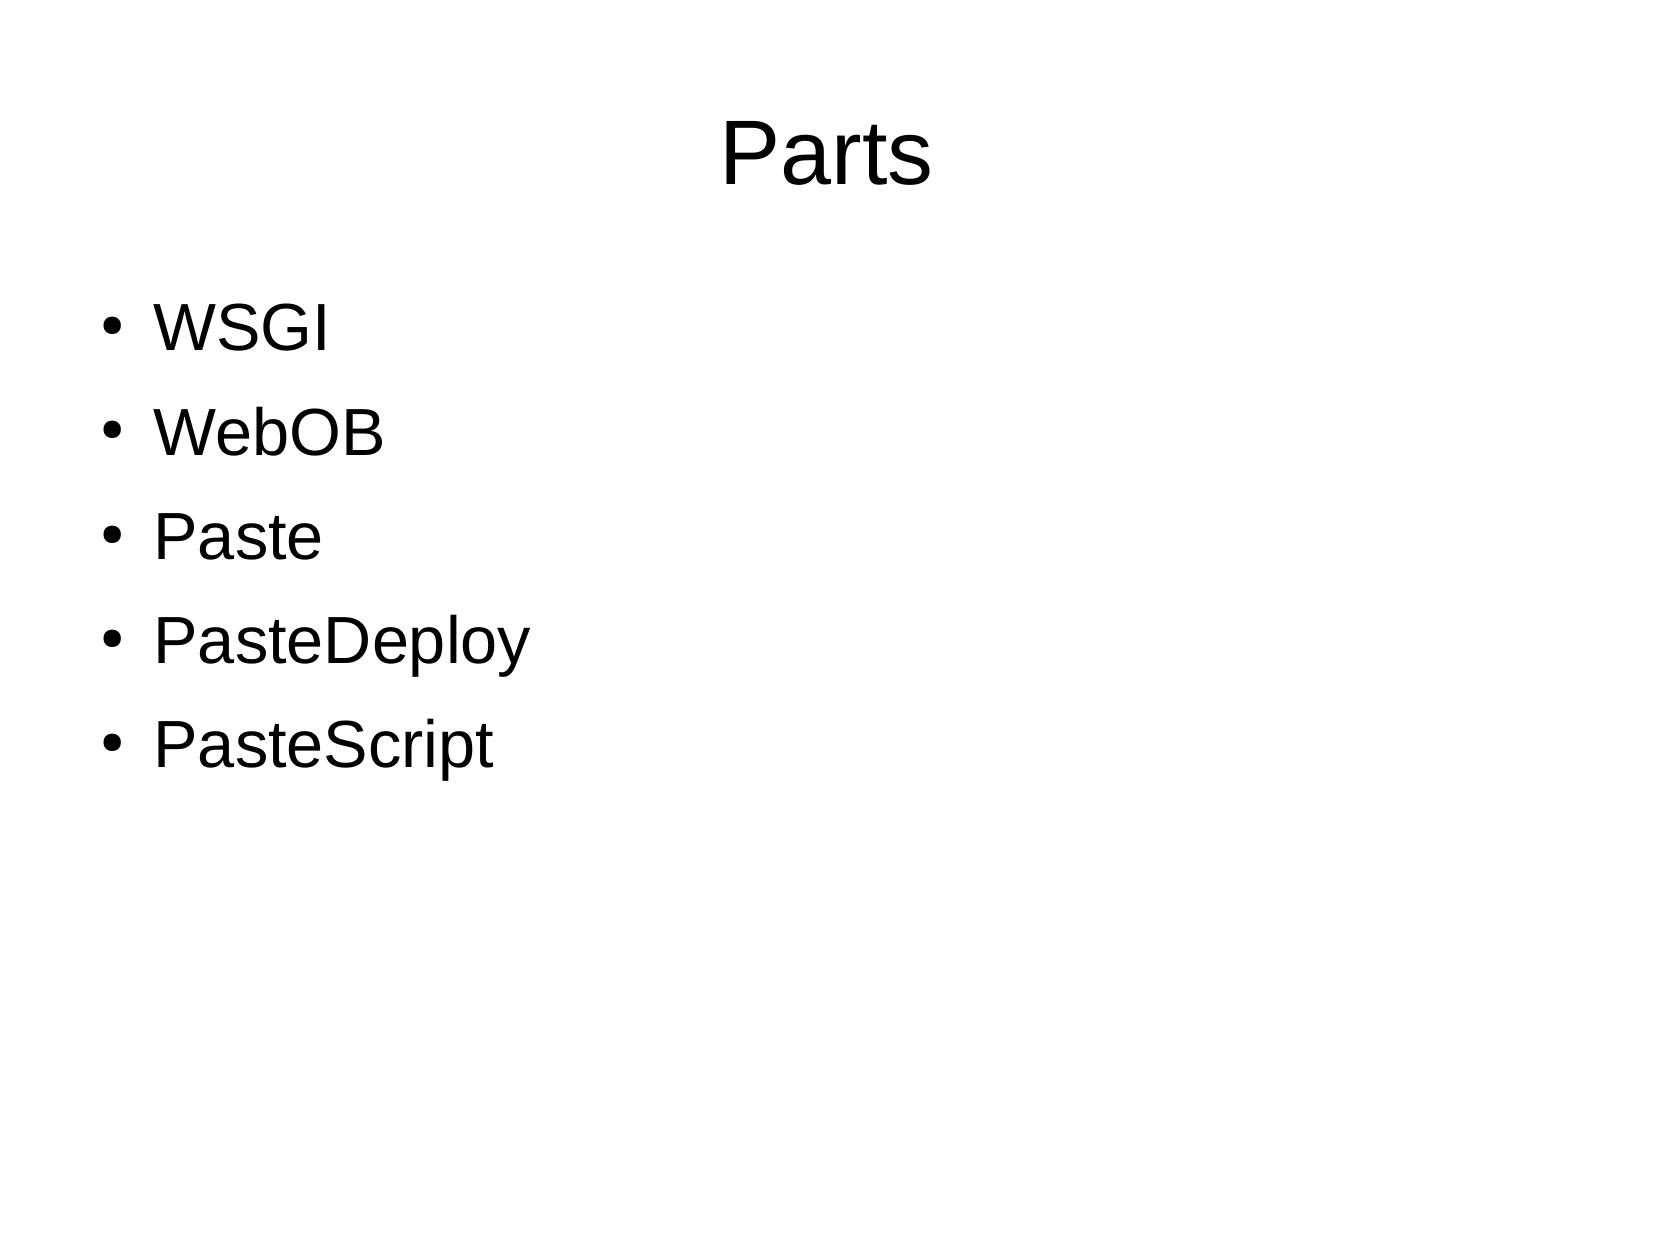

# Parts
WSGI
WebOB
Paste
PasteDeploy
PasteScript